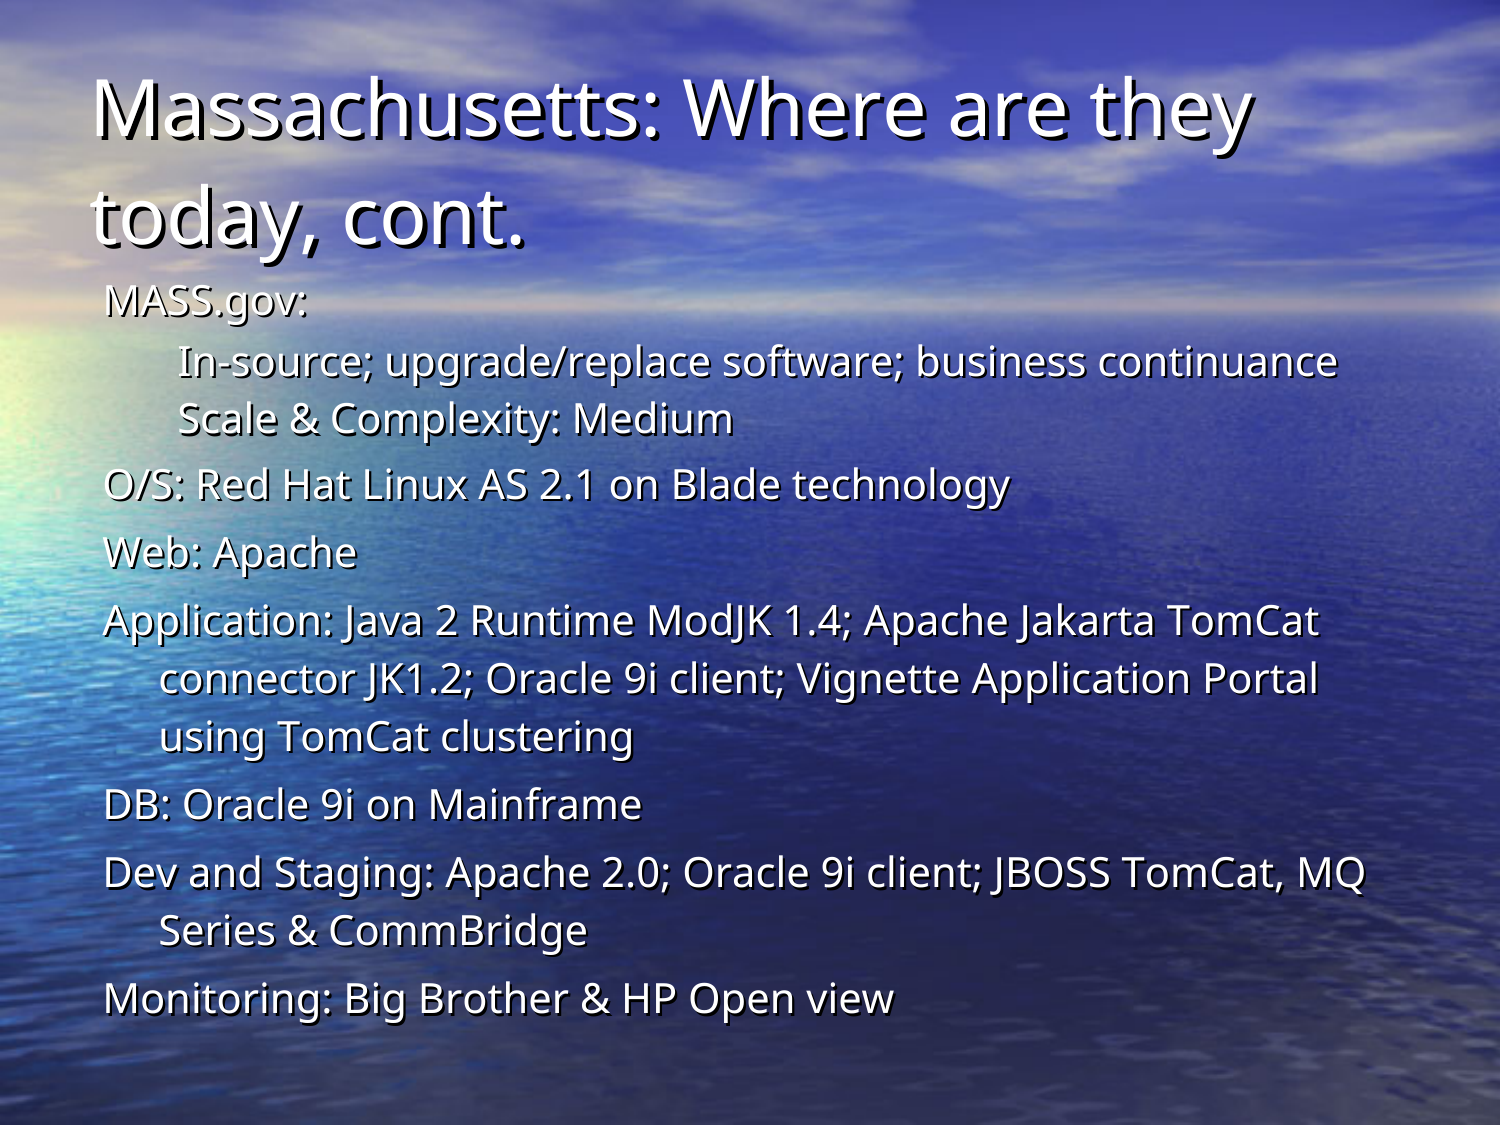

# Massachusetts: Where are they today, cont.
MASS.gov:
In-source; upgrade/replace software; business continuance
Scale & Complexity: Medium
O/S: Red Hat Linux AS 2.1 on Blade technology
Web: Apache
Application: Java 2 Runtime ModJK 1.4; Apache Jakarta TomCat connector JK1.2; Oracle 9i client; Vignette Application Portal using TomCat clustering
DB: Oracle 9i on Mainframe
Dev and Staging: Apache 2.0; Oracle 9i client; JBOSS TomCat, MQ Series & CommBridge
Monitoring: Big Brother & HP Open view